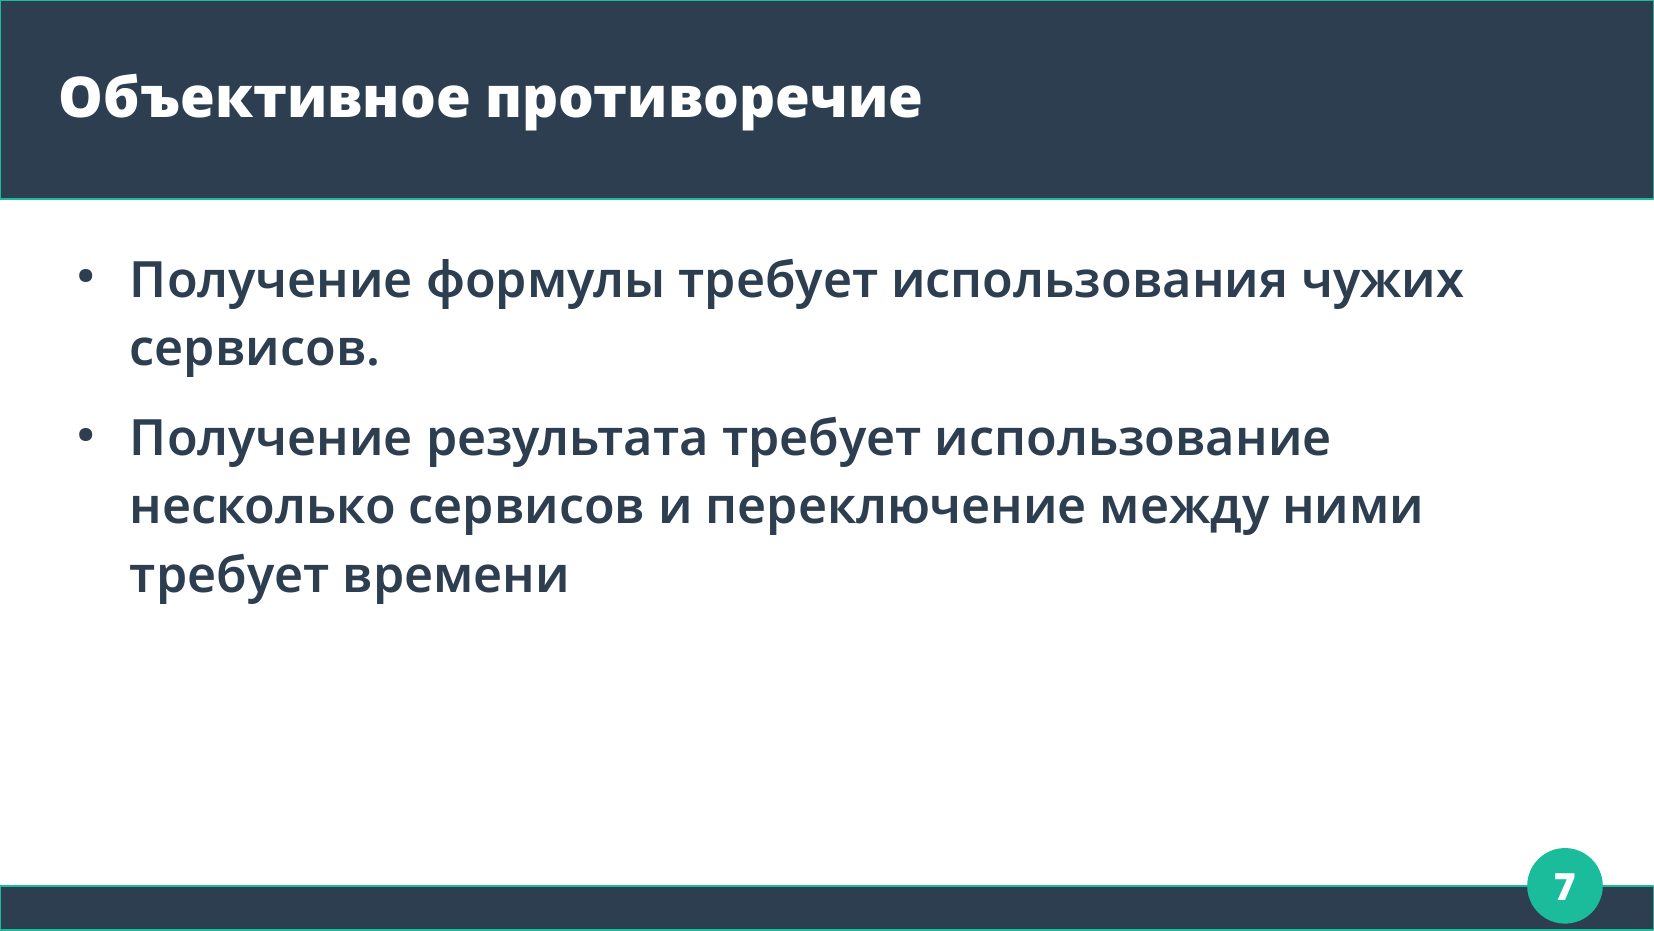

# Объективное противоречие
Получение формулы требует использования чужих сервисов.
Получение результата требует использование несколько сервисов и переключение между ними требует времени
7